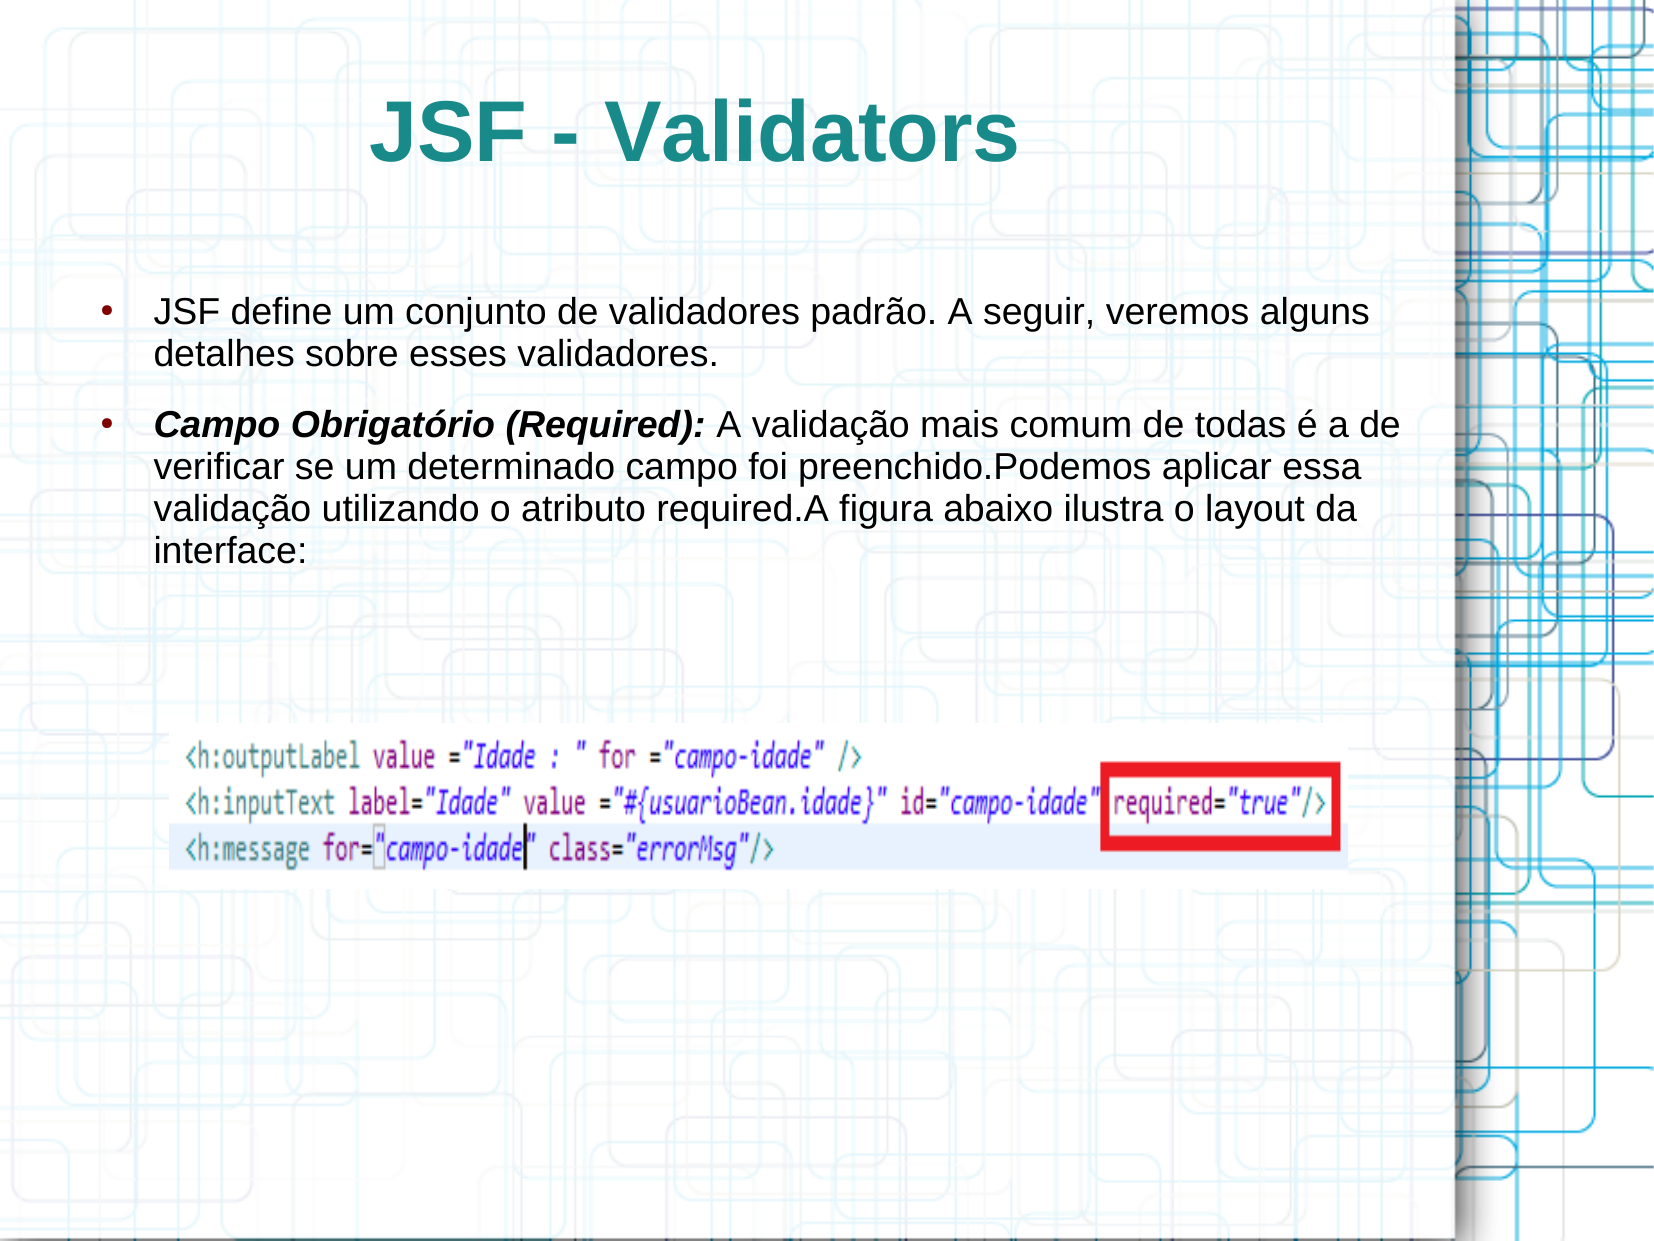

JSF - Validators
#
JSF define um conjunto de validadores padrão. A seguir, veremos alguns detalhes sobre esses validadores.
Campo Obrigatório (Required): A validação mais comum de todas é a de verificar se um determinado campo foi preenchido.Podemos aplicar essa validação utilizando o atributo required.A figura abaixo ilustra o layout da interface: